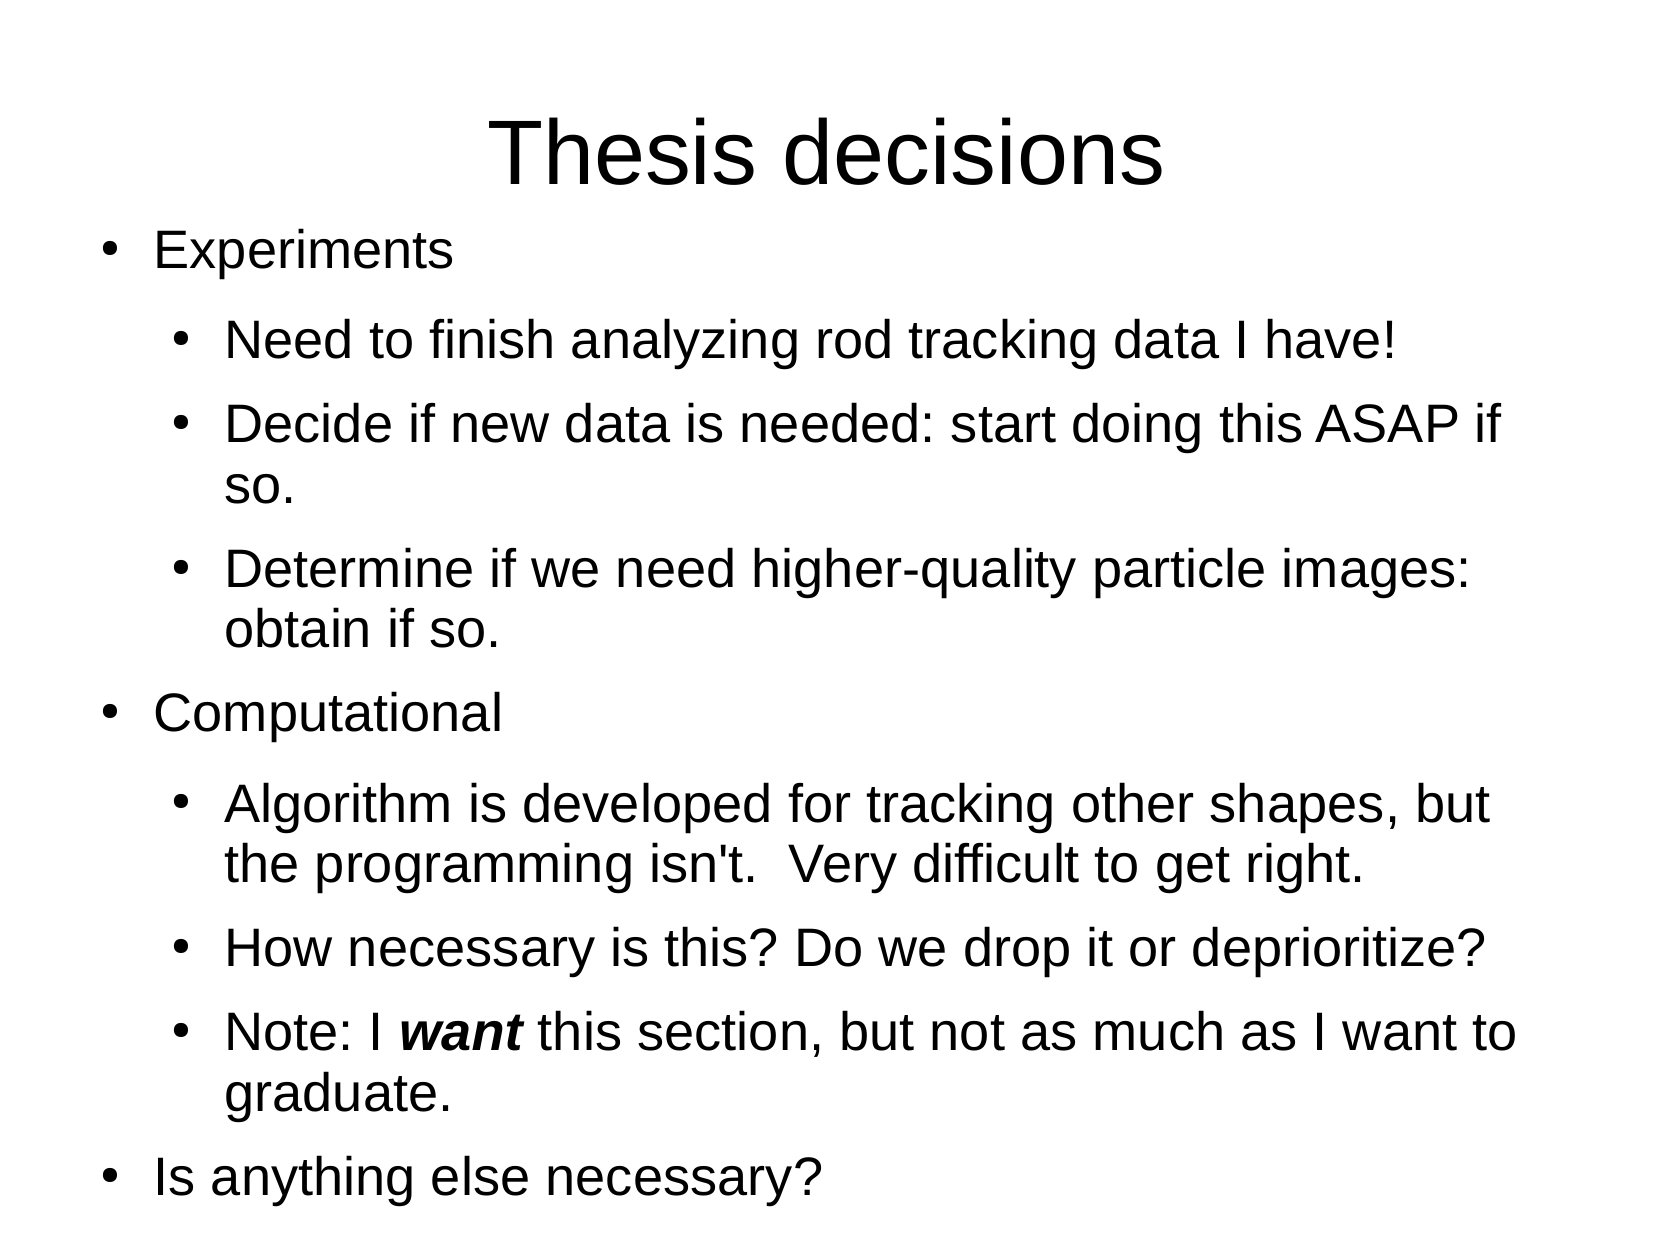

# Thesis decisions
Experiments
Need to finish analyzing rod tracking data I have!
Decide if new data is needed: start doing this ASAP if so.
Determine if we need higher-quality particle images: obtain if so.
Computational
Algorithm is developed for tracking other shapes, but the programming isn't. Very difficult to get right.
How necessary is this? Do we drop it or deprioritize?
Note: I want this section, but not as much as I want to graduate.
Is anything else necessary?